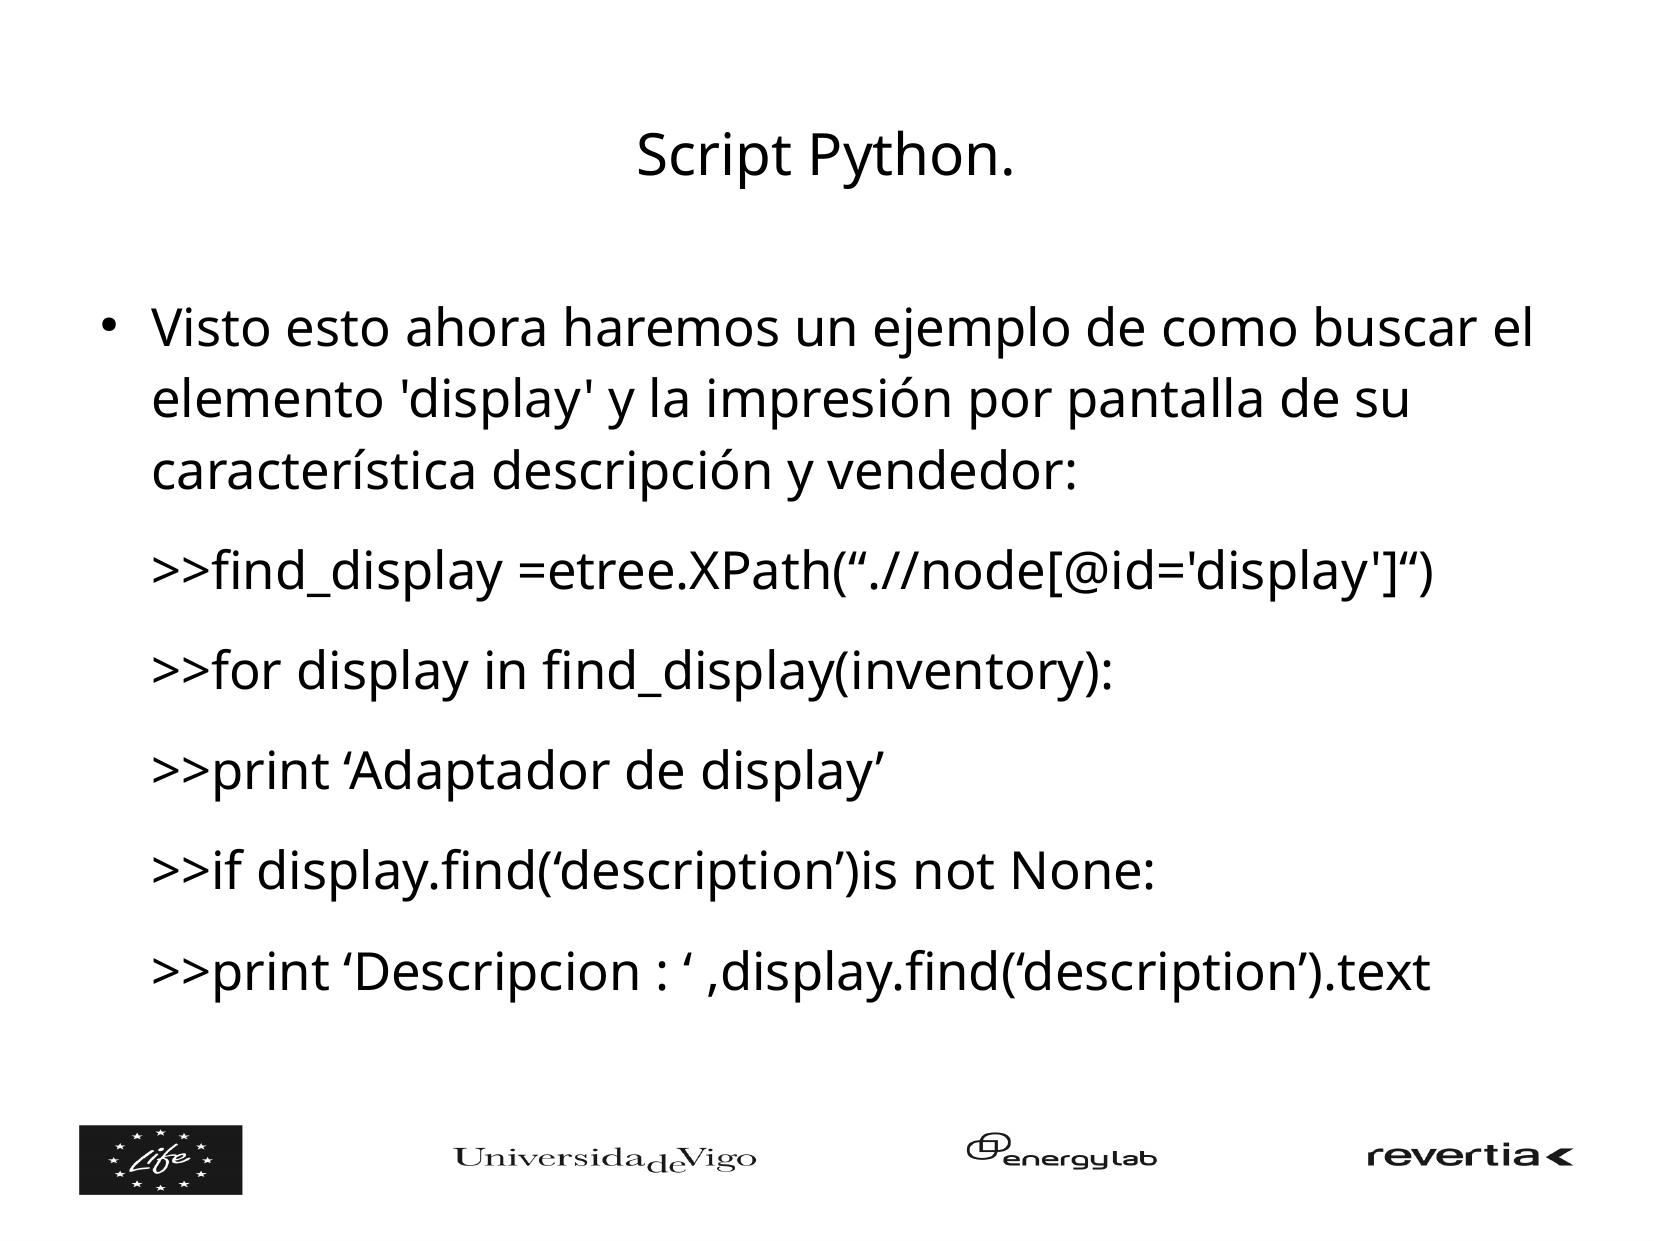

# Script Python.
Visto esto ahora haremos un ejemplo de como buscar el elemento 'display' y la impresión por pantalla de su característica descripción y vendedor:
>>find_display =etree.XPath(“.//node[@id='display']“)
>>for display in find_display(inventory):
>>print ‘Adaptador de display’
>>if display.find(‘description’)is not None:
>>print ‘Descripcion : ‘ ,display.find(‘description’).text